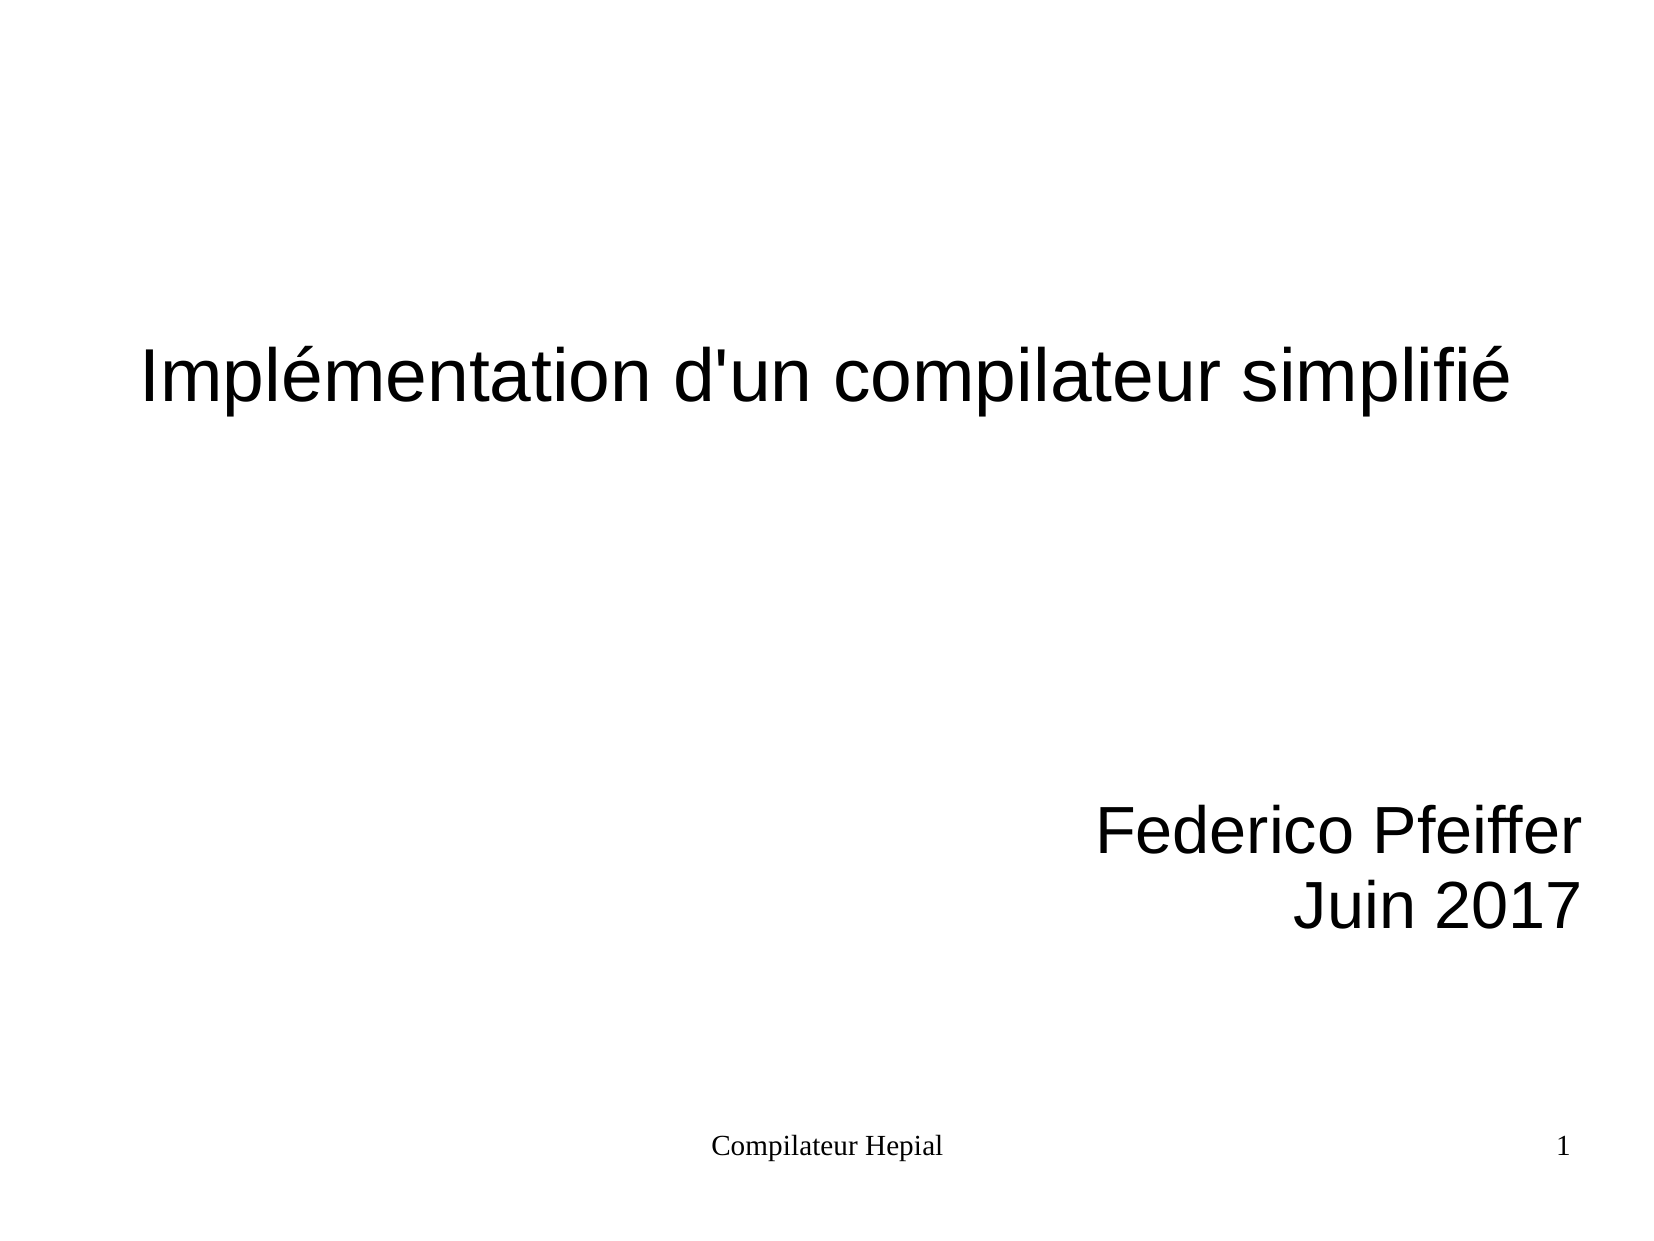

# Implémentation d'un compilateur simplifié
Federico Pfeiffer
Juin 2017
Compilateur Hepial
1